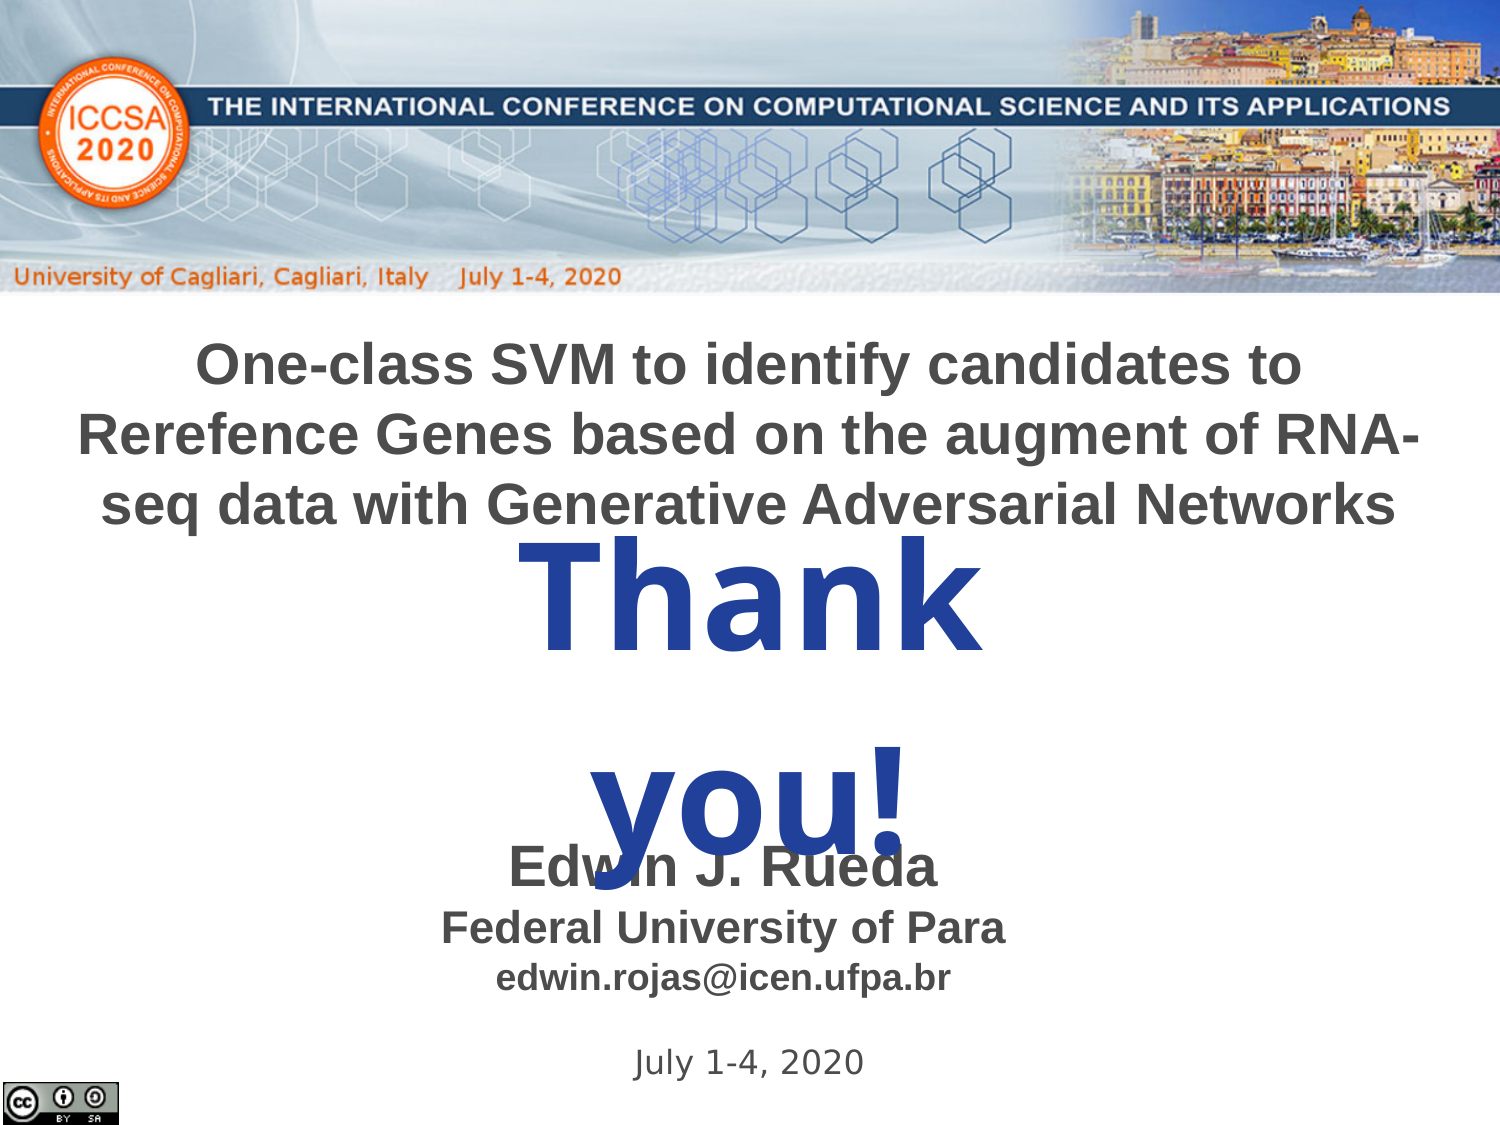

# One-class SVM to identify candidates to Rerefence Genes based on the augment of RNA-seq data with Generative Adversarial Networks
Thank you!
Edwin J. Rueda
Federal University of Para
edwin.rojas@icen.ufpa.br
July 1-4, 2020